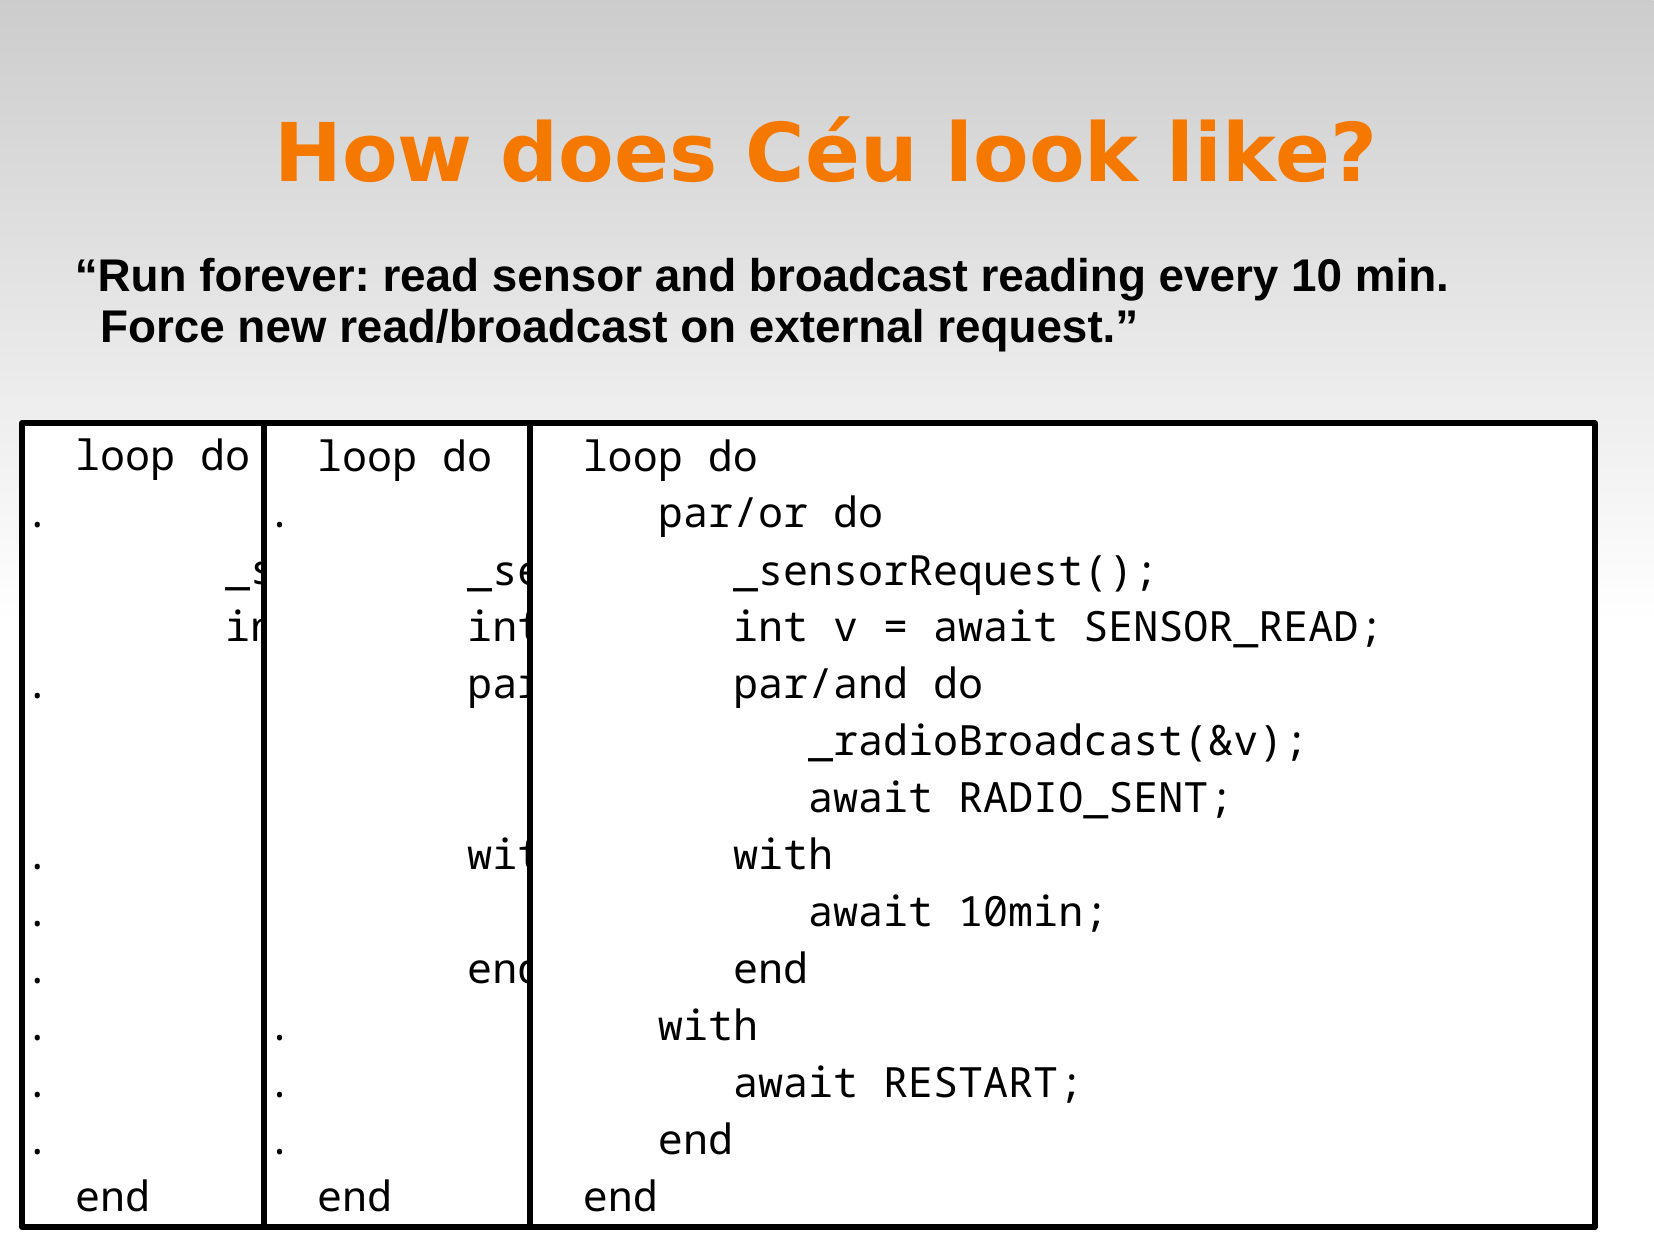

# How does Céu look like?
“Run forever: read sensor and broadcast reading every 10 min.
 Force new read/broadcast on external request.”
 loop do
.
 _sensorRequest();
 int v = await SENSOR_READ;
.
 _radioBroadcast(&v);
 await RADIO_SENT;
.
.
.
.
.
.
 end
 loop do
.
 _sensorRequest();
 int v = await SENSOR_READ;
 par/and do
 _radioBroadcast(&v);
 await RADIO_SENT;
 with
 await 10min;
 end
.
.
.
 end
 loop do
 par/or do
 _sensorRequest();
 int v = await SENSOR_READ;
 par/and do
 _radioBroadcast(&v);
 await RADIO_SENT;
 with
 await 10min;
 end
 with
 await RESTART;
 end
 end